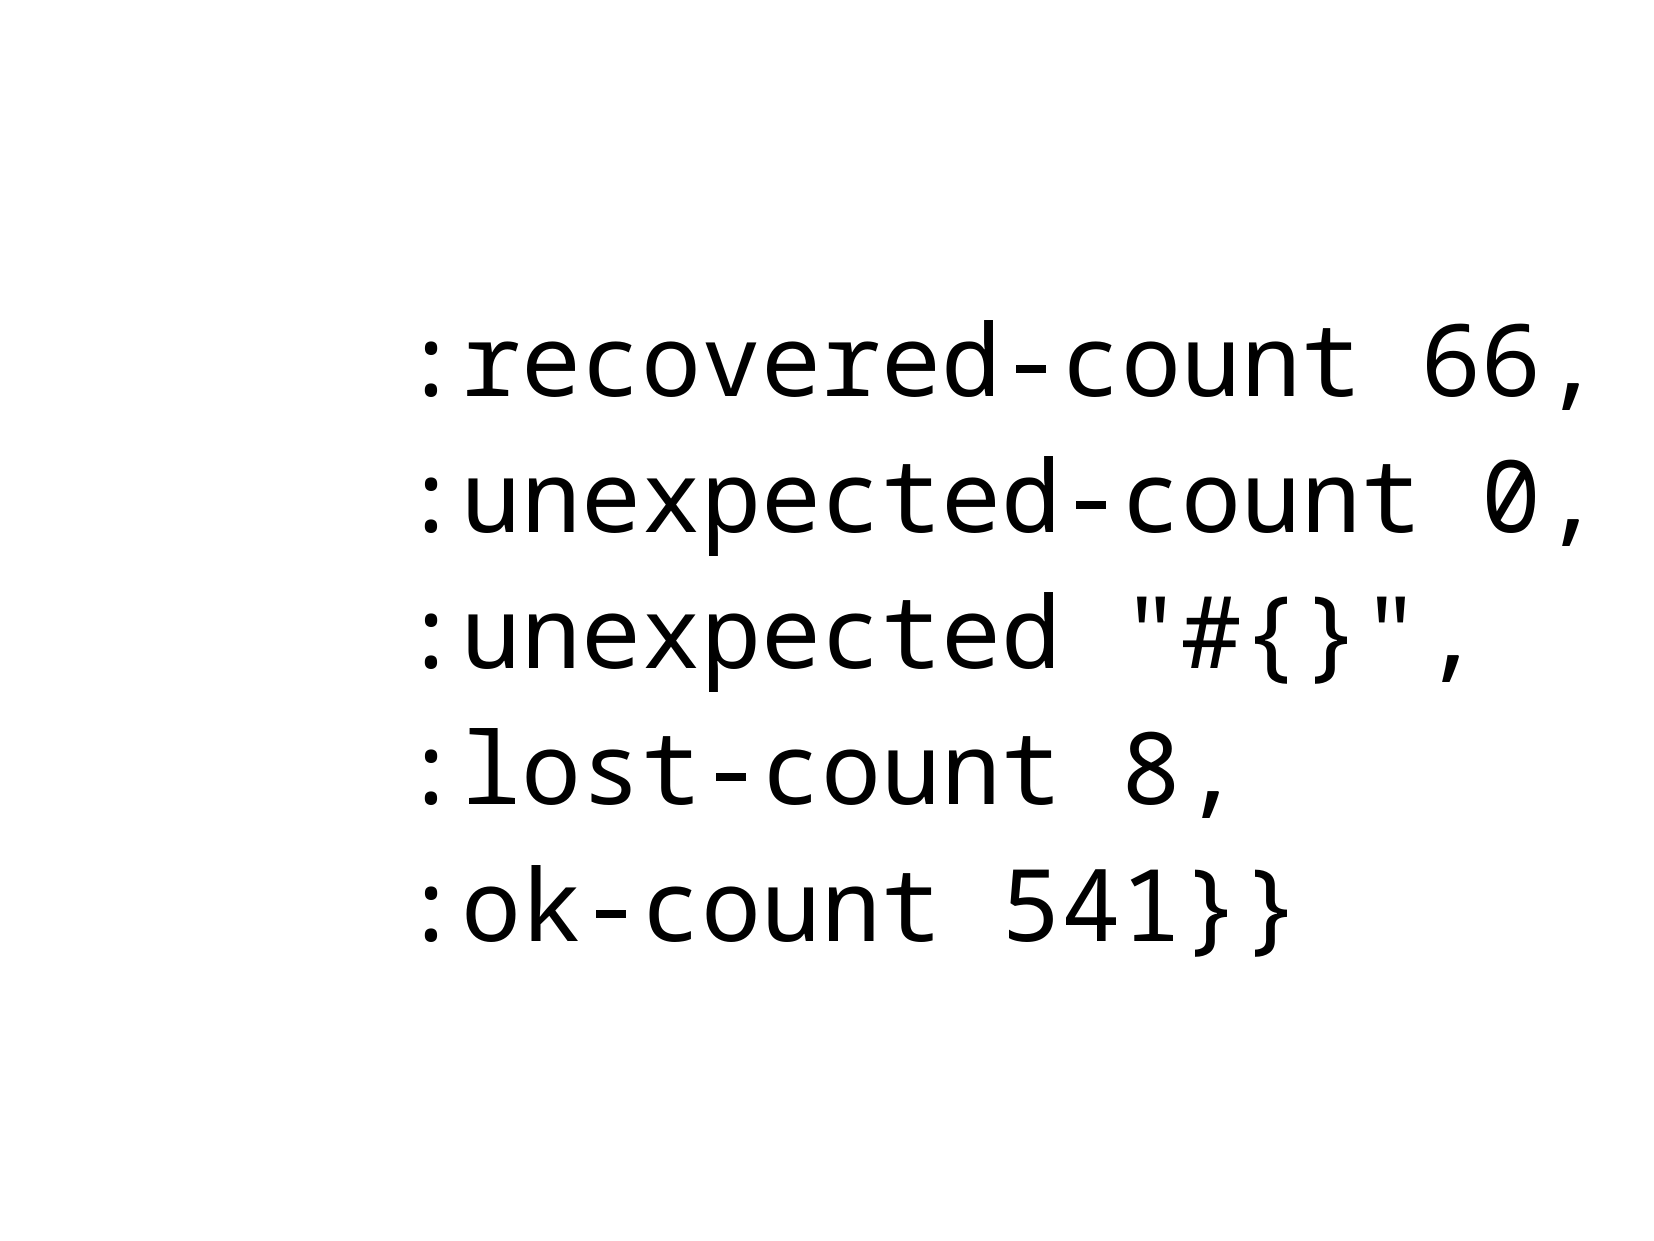

# :recovered-count 66,
 :unexpected-count 0,
 :unexpected "#{}",
 :lost-count 8,
 :ok-count 541}}